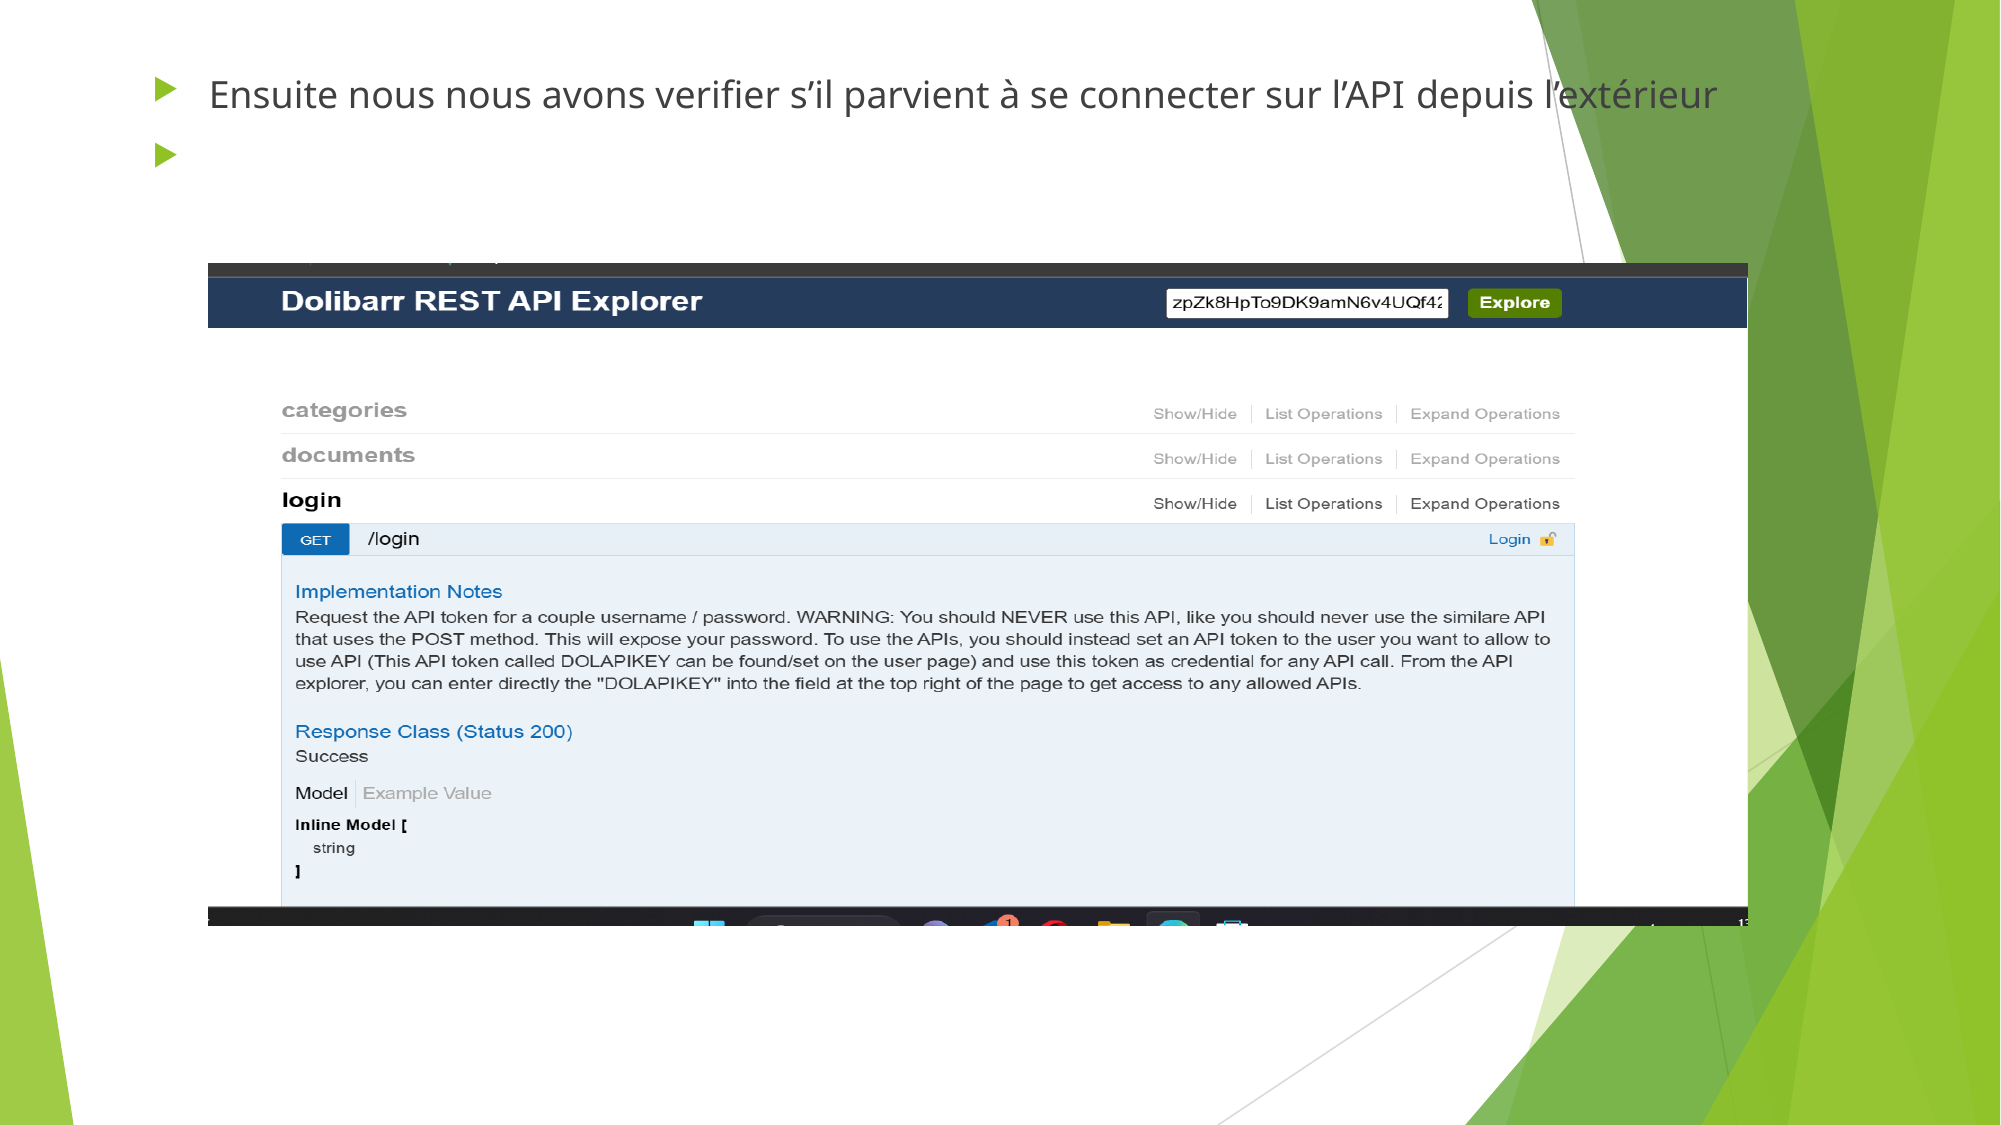

# Ensuite nous nous avons verifier s’il parvient à se connecter sur l’API depuis l’extérieur